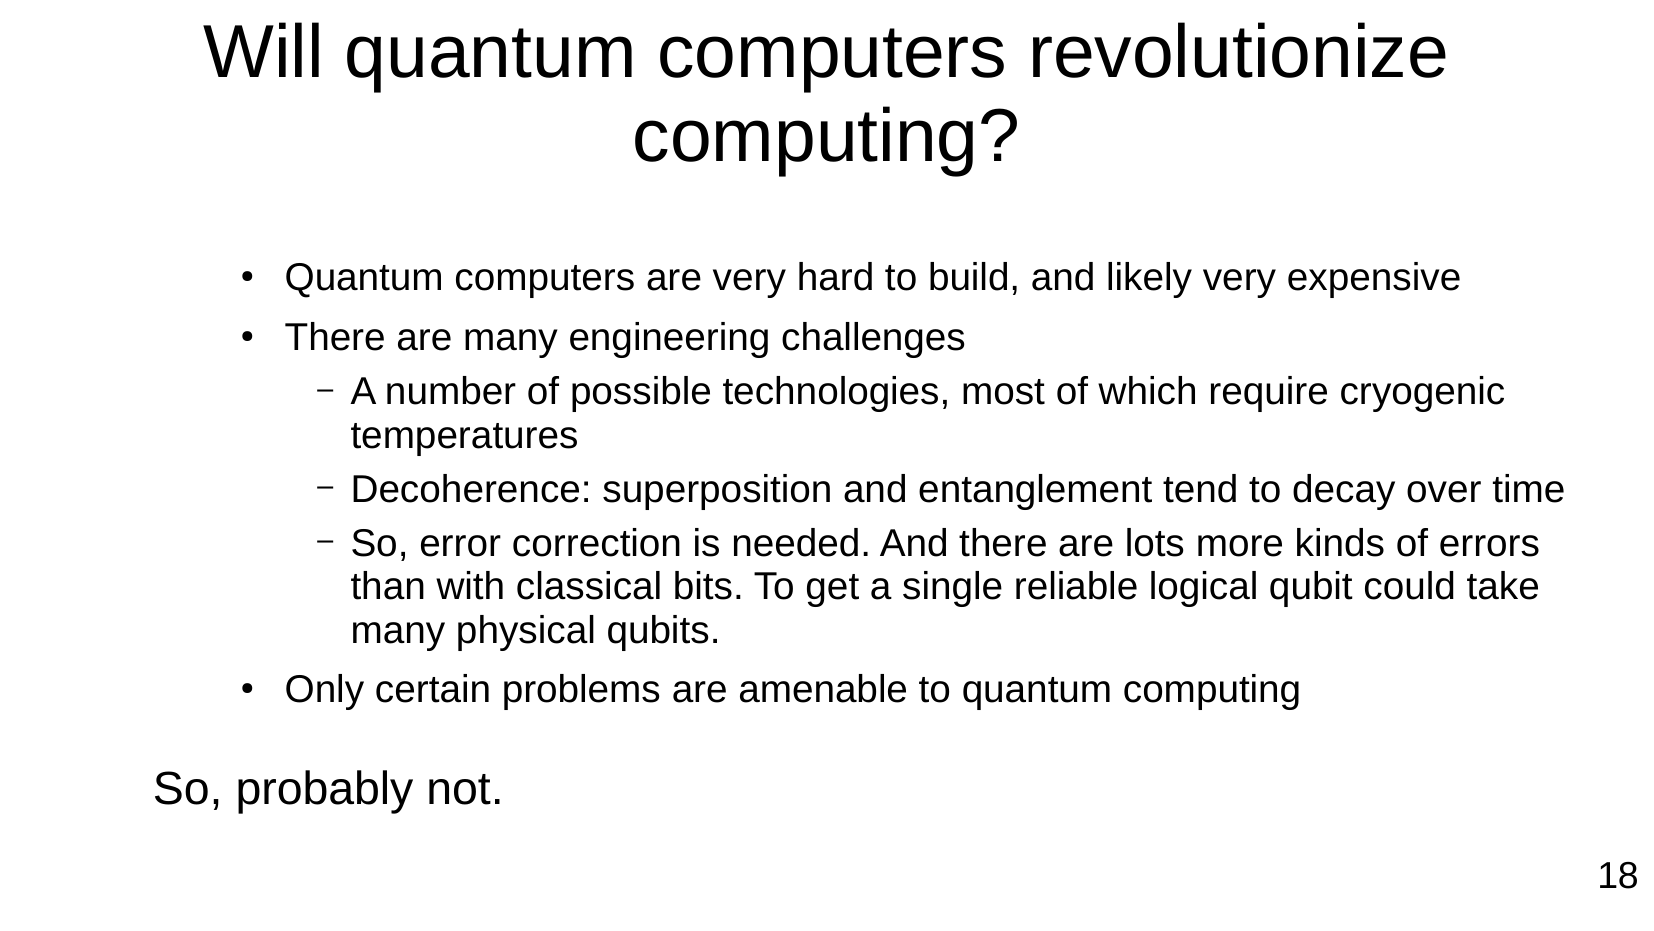

# Will quantum computers revolutionize computing?
Quantum computers are very hard to build, and likely very expensive
There are many engineering challenges
A number of possible technologies, most of which require cryogenic temperatures
Decoherence: superposition and entanglement tend to decay over time
So, error correction is needed. And there are lots more kinds of errors than with classical bits. To get a single reliable logical qubit could take many physical qubits.
Only certain problems are amenable to quantum computing
So, probably not.